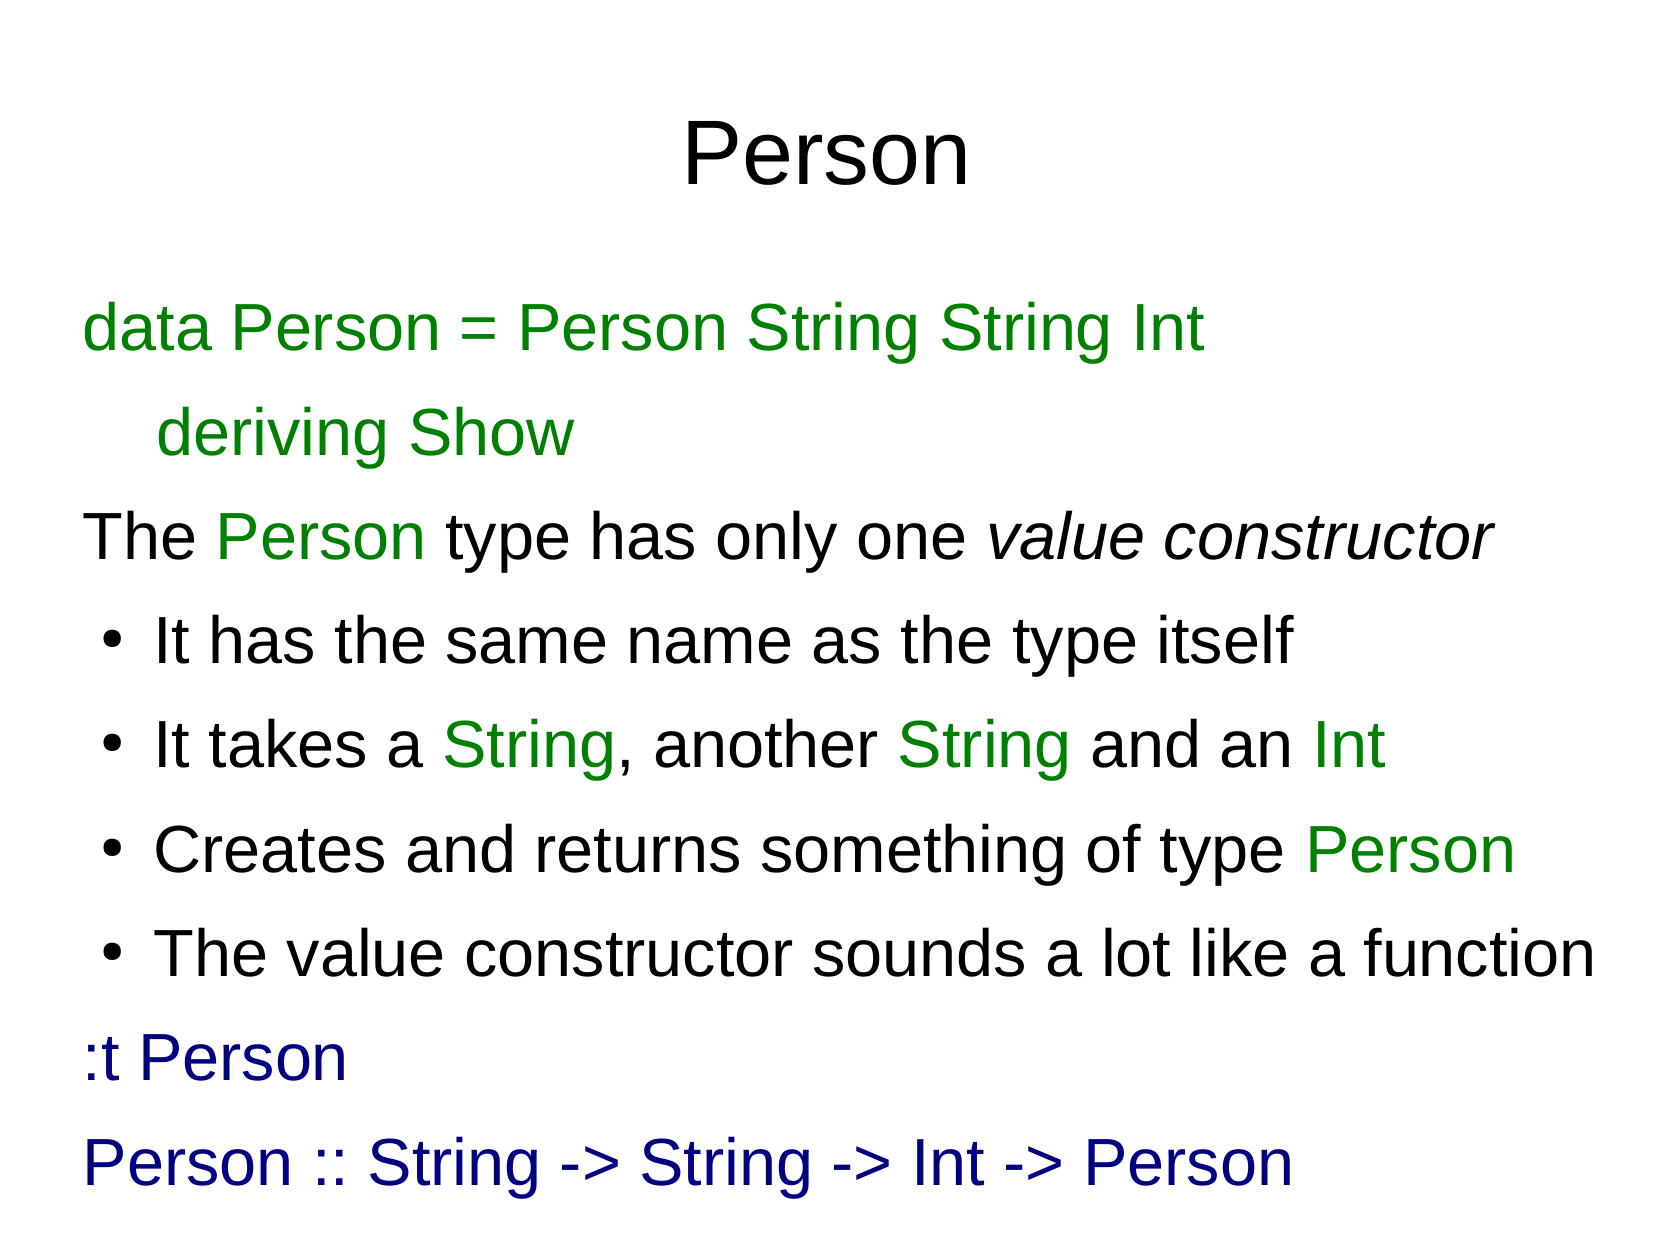

# Person
data Person = Person String String Int
 deriving Show
The Person type has only one value constructor
It has the same name as the type itself
It takes a String, another String and an Int
Creates and returns something of type Person
The value constructor sounds a lot like a function
:t Person
Person :: String -> String -> Int -> Person